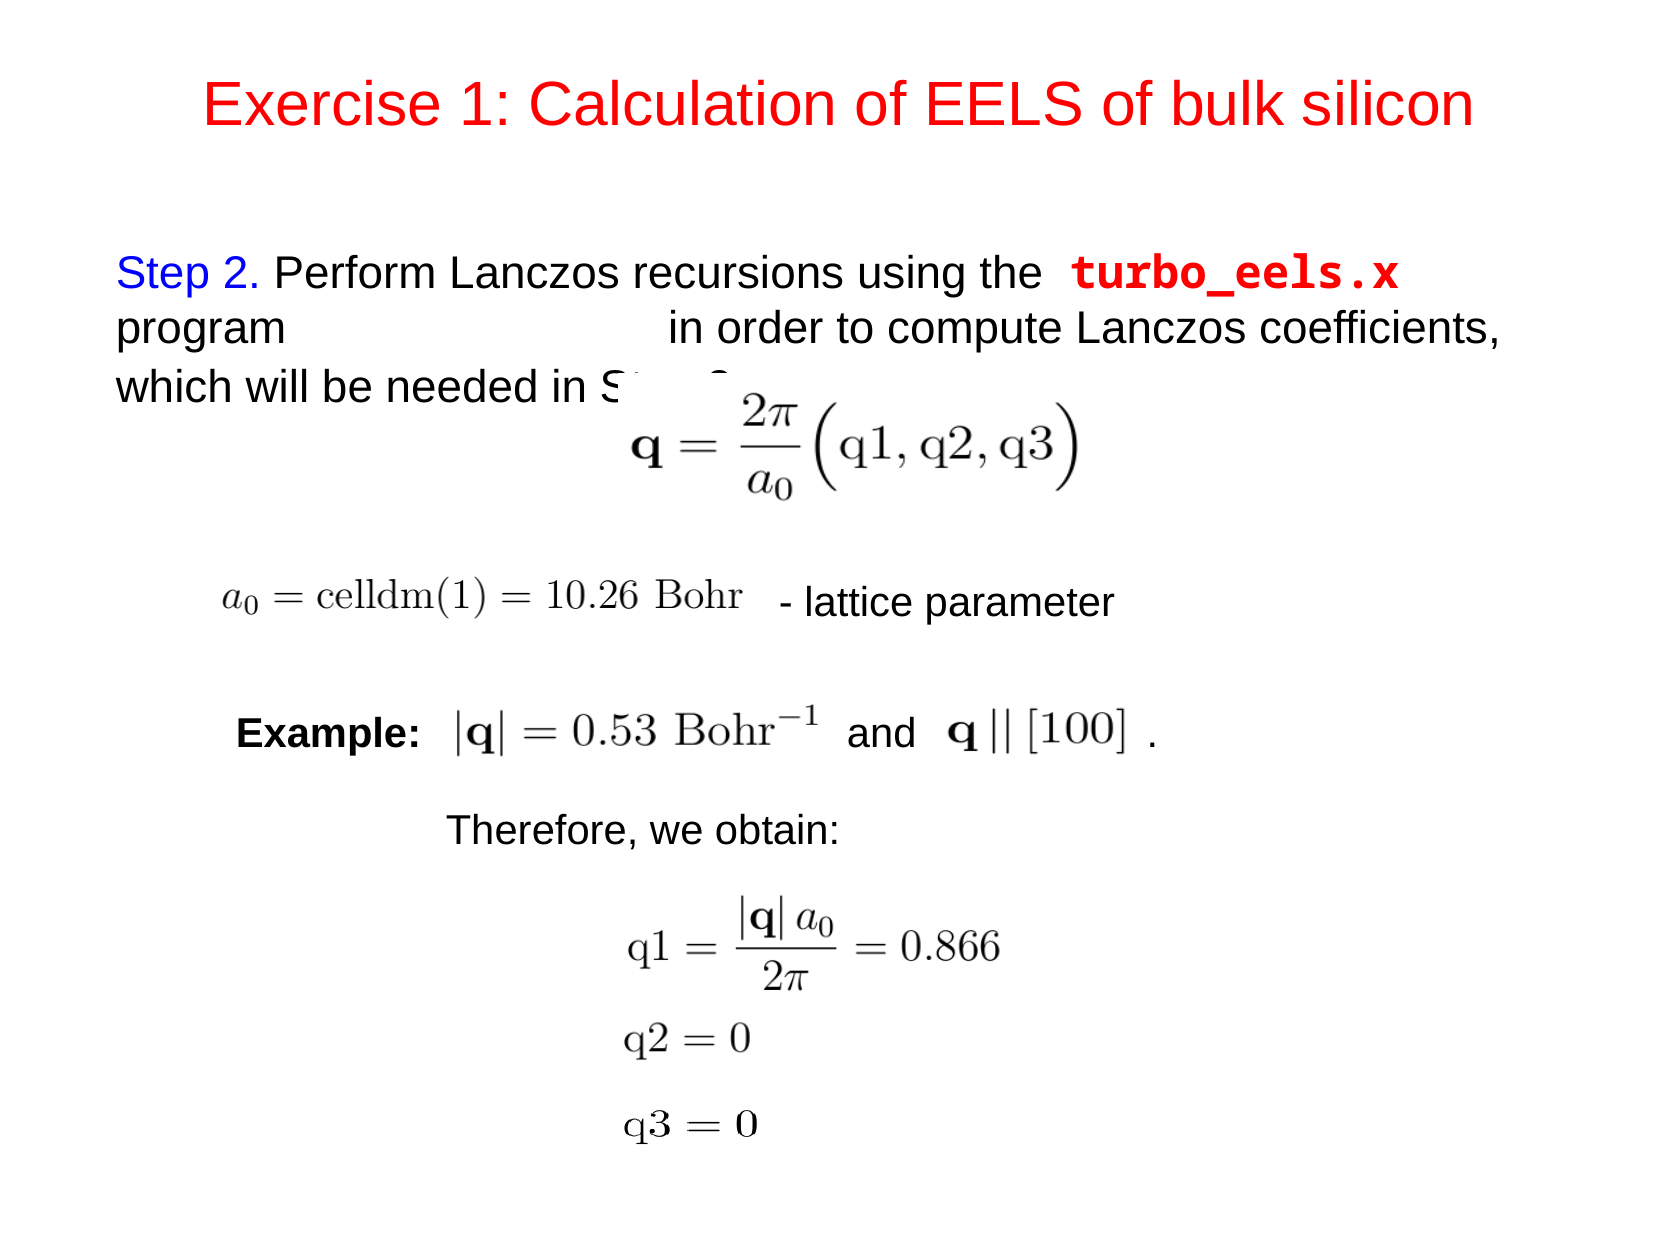

# Exercise 1: Calculation of EELS of bulk silicon
Step 2. Perform Lanczos recursions using the turbo_eels.x program in order to compute Lanczos coefficients, which will be needed in Step 3.
- lattice parameter
Example: and .
Therefore, we obtain: